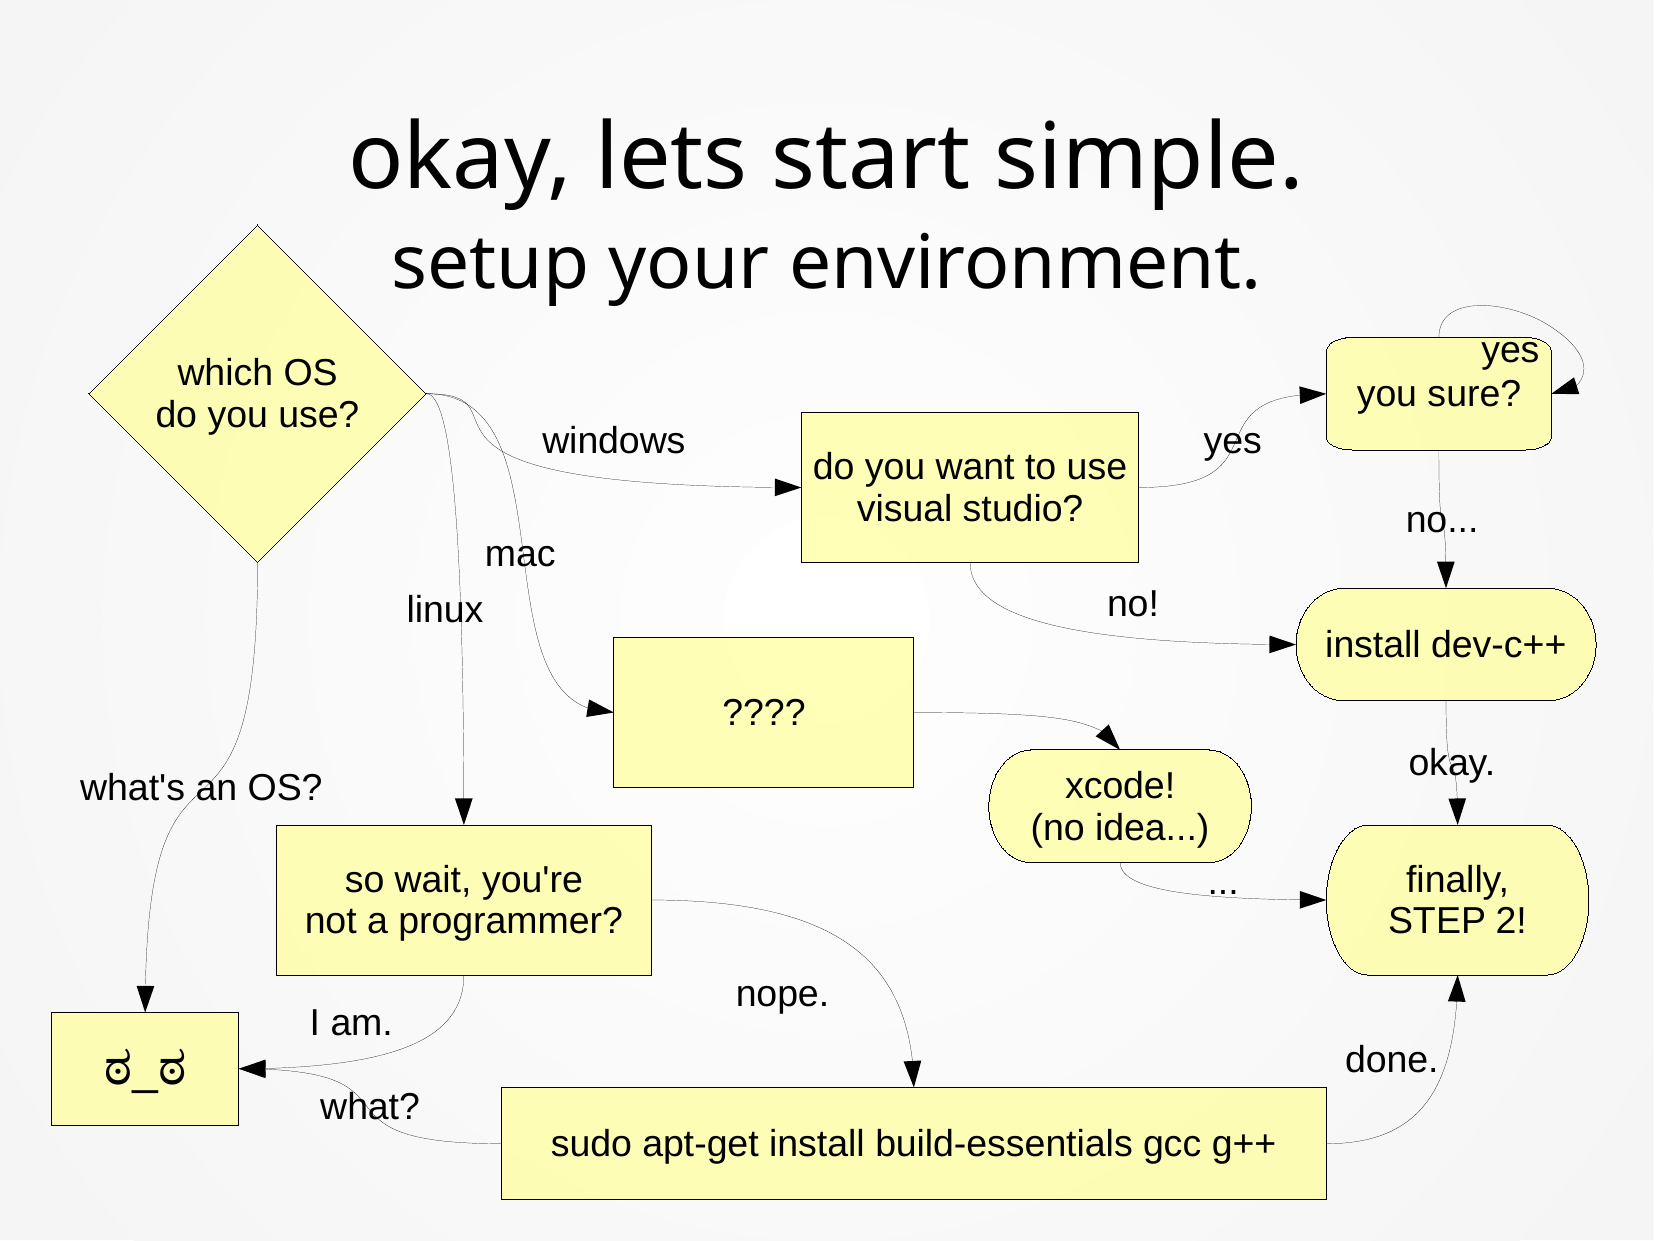

# okay, lets start simple.
setup your environment.
which OS
do you use?
you sure?
do you want to use
visual studio?
install dev-c++
????
xcode!
(no idea...)
so wait, you're
not a programmer?
finally,
STEP 2!
ಠ_ಠ
sudo apt-get install build-essentials gcc g++